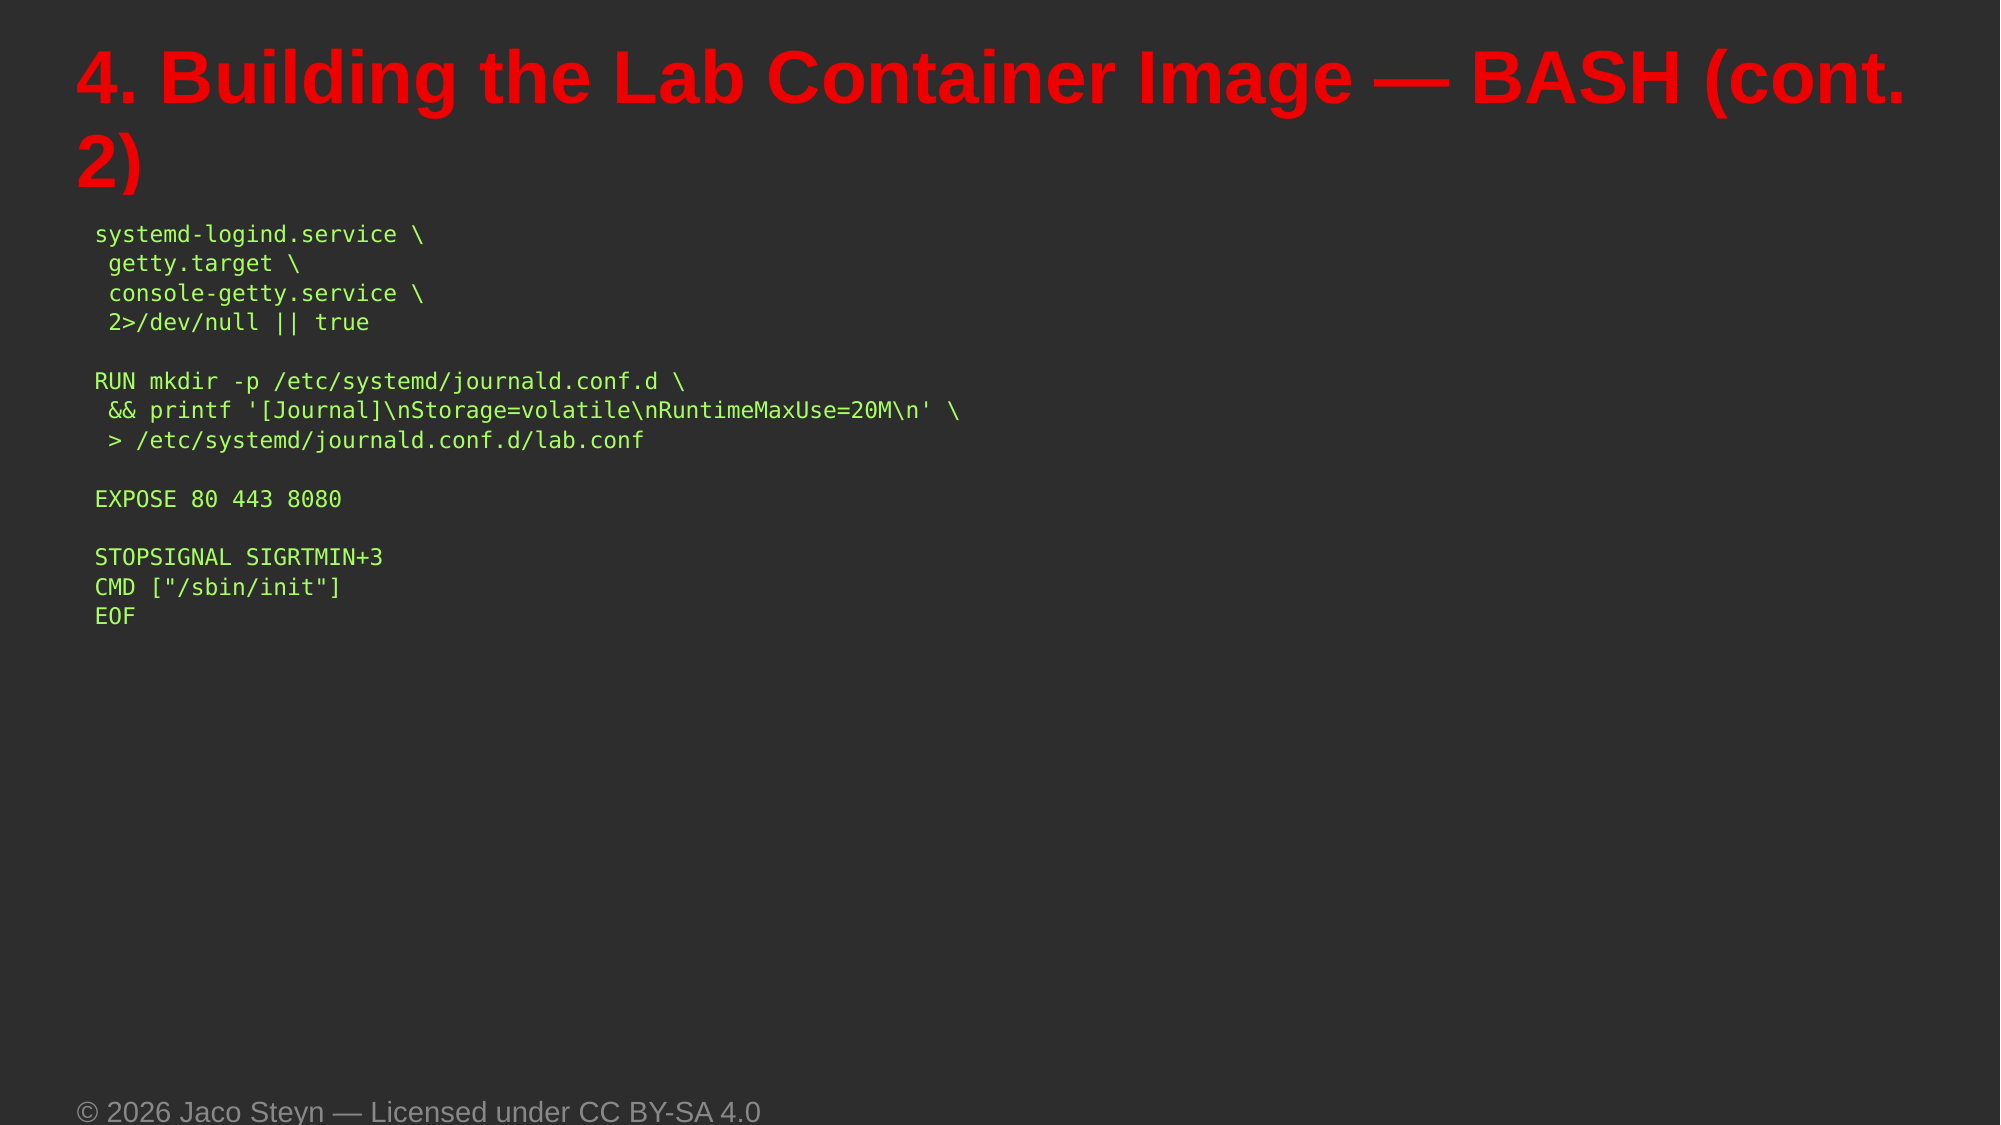

4. Building the Lab Container Image — BASH (cont. 2)
systemd-logind.service \
 getty.target \
 console-getty.service \
 2>/dev/null || true
RUN mkdir -p /etc/systemd/journald.conf.d \
 && printf '[Journal]\nStorage=volatile\nRuntimeMaxUse=20M\n' \
 > /etc/systemd/journald.conf.d/lab.conf
EXPOSE 80 443 8080
STOPSIGNAL SIGRTMIN+3
CMD ["/sbin/init"]
EOF
© 2026 Jaco Steyn — Licensed under CC BY-SA 4.0